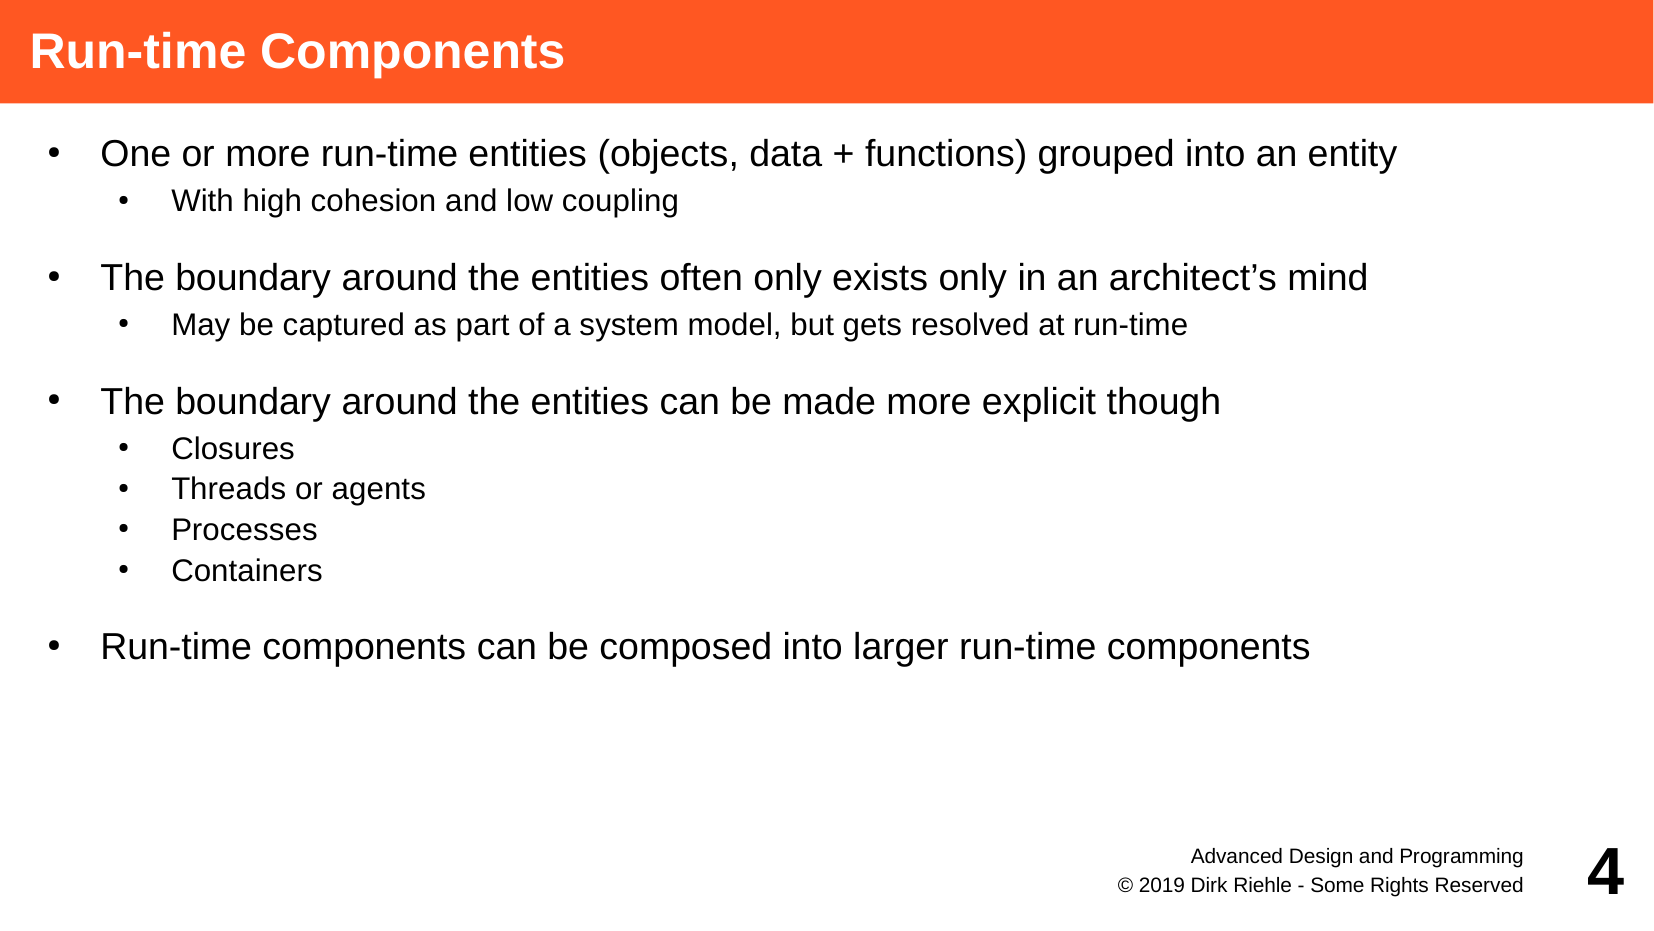

# Run-time Components
One or more run-time entities (objects, data + functions) grouped into an entity
With high cohesion and low coupling
The boundary around the entities often only exists only in an architect’s mind
May be captured as part of a system model, but gets resolved at run-time
The boundary around the entities can be made more explicit though
Closures
Threads or agents
Processes
Containers
Run-time components can be composed into larger run-time components
Advanced Design and Programming
4
© 2019 Dirk Riehle - Some Rights Reserved